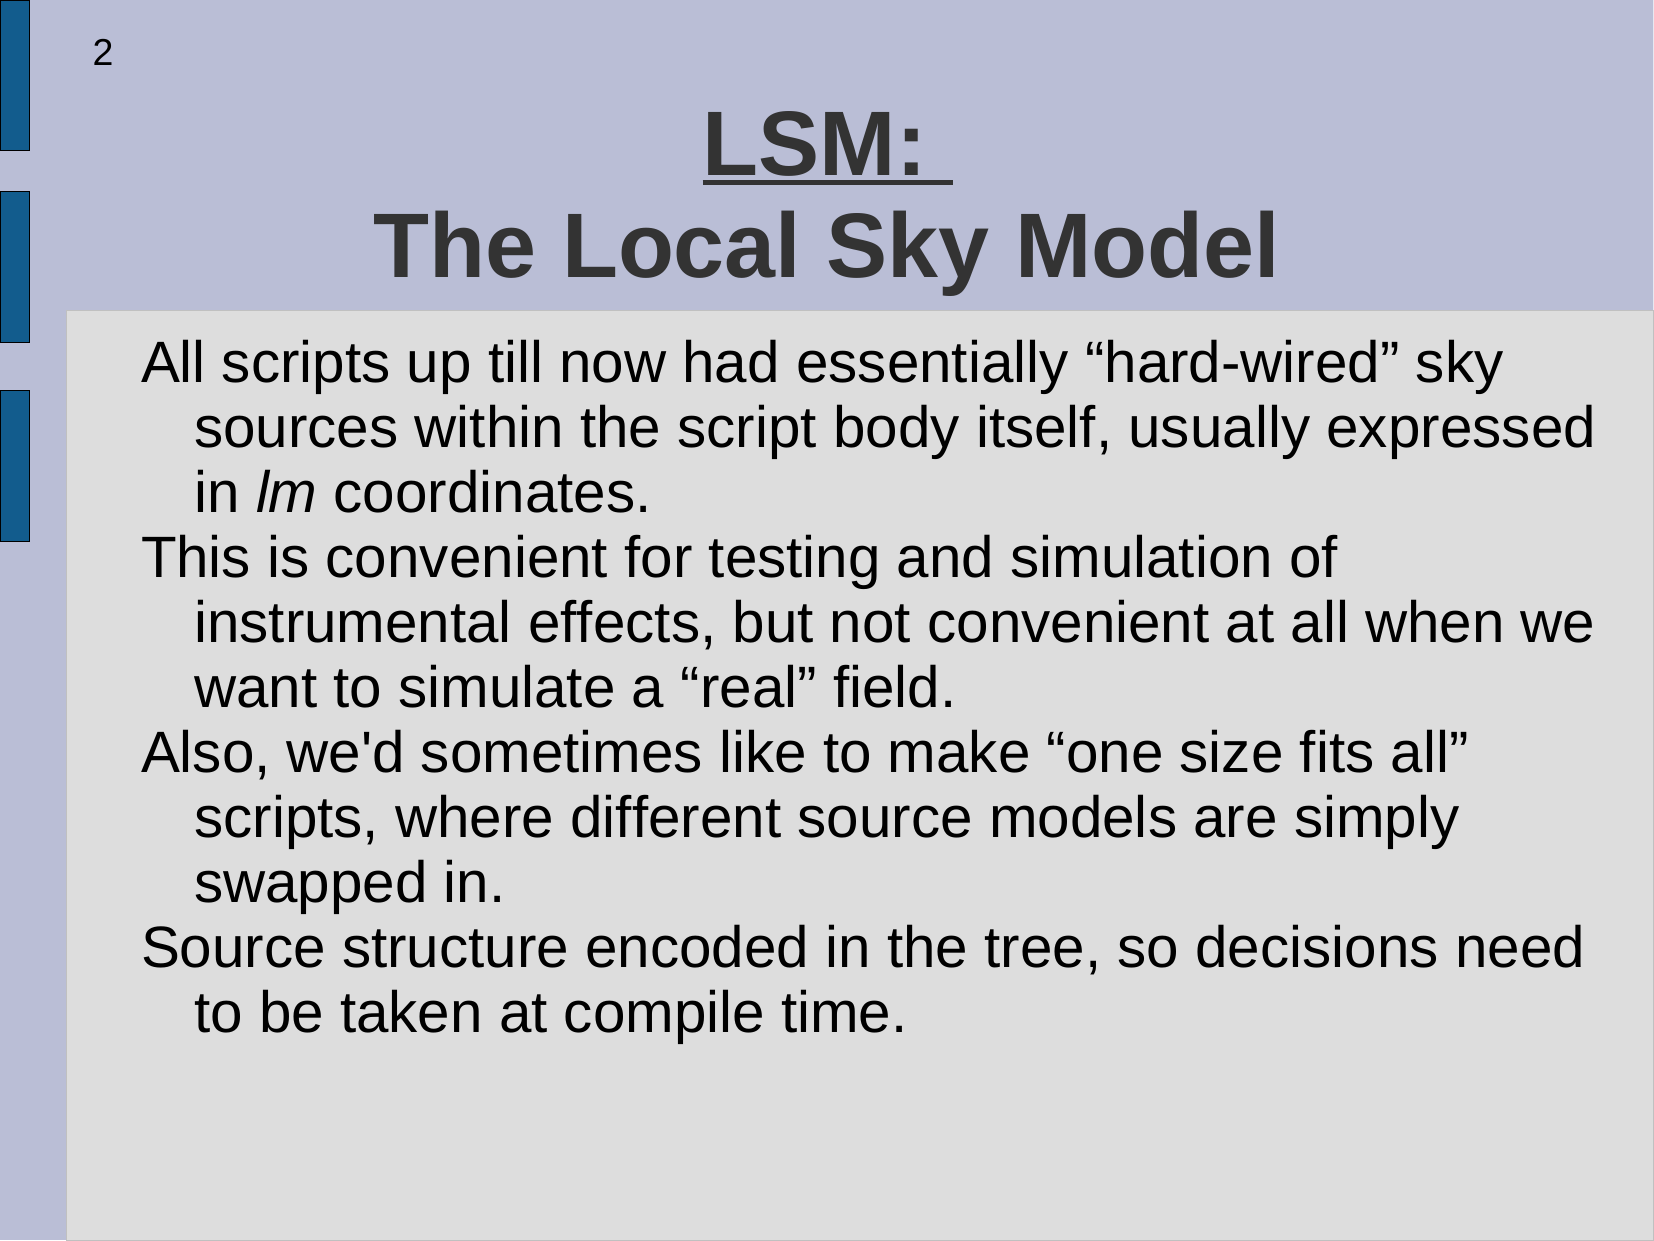

# LSM: The Local Sky Model
All scripts up till now had essentially “hard-wired” sky sources within the script body itself, usually expressed in lm coordinates.
This is convenient for testing and simulation of instrumental effects, but not convenient at all when we want to simulate a “real” field.
Also, we'd sometimes like to make “one size fits all” scripts, where different source models are simply swapped in.
Source structure encoded in the tree, so decisions need to be taken at compile time.